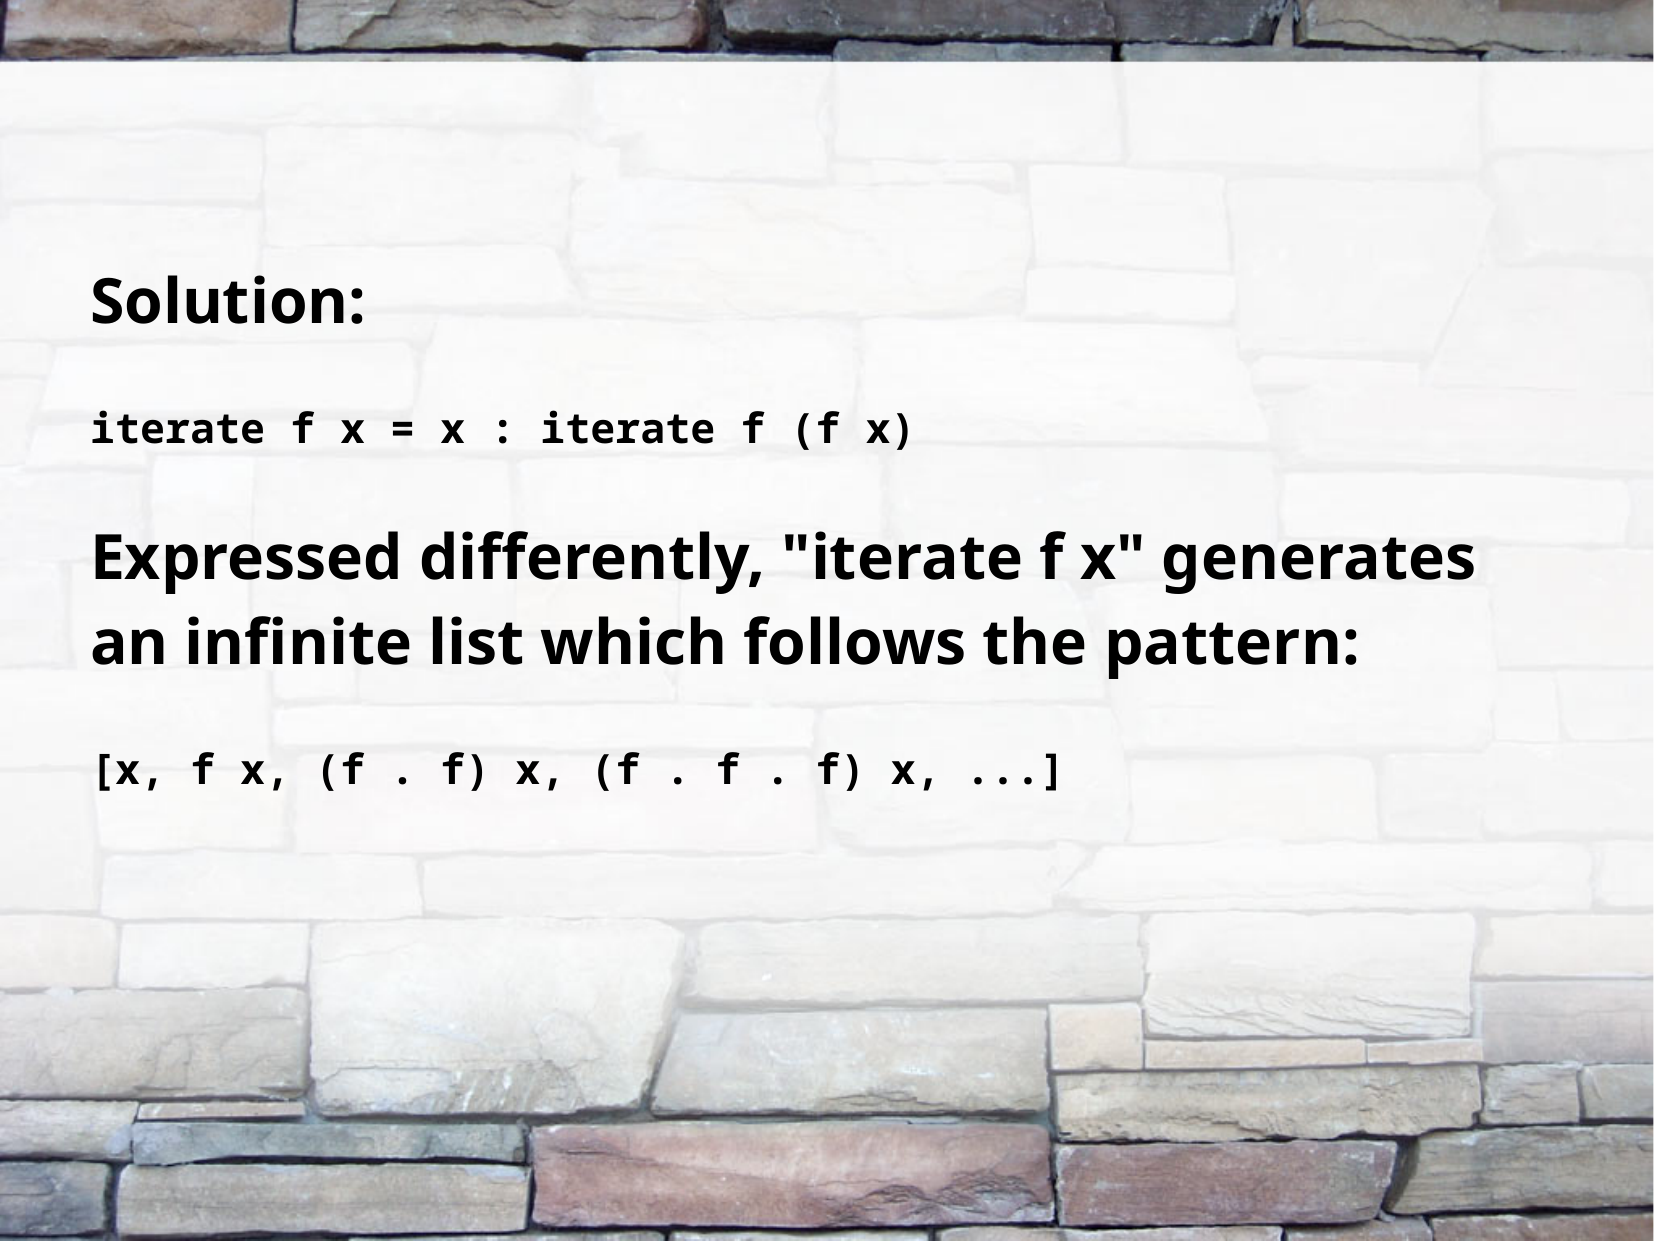

# Solution:
iterate f x = x : iterate f (f x)
Expressed differently, "iterate f x" generates an infinite list which follows the pattern:
[x, f x, (f . f) x, (f . f . f) x, ...]